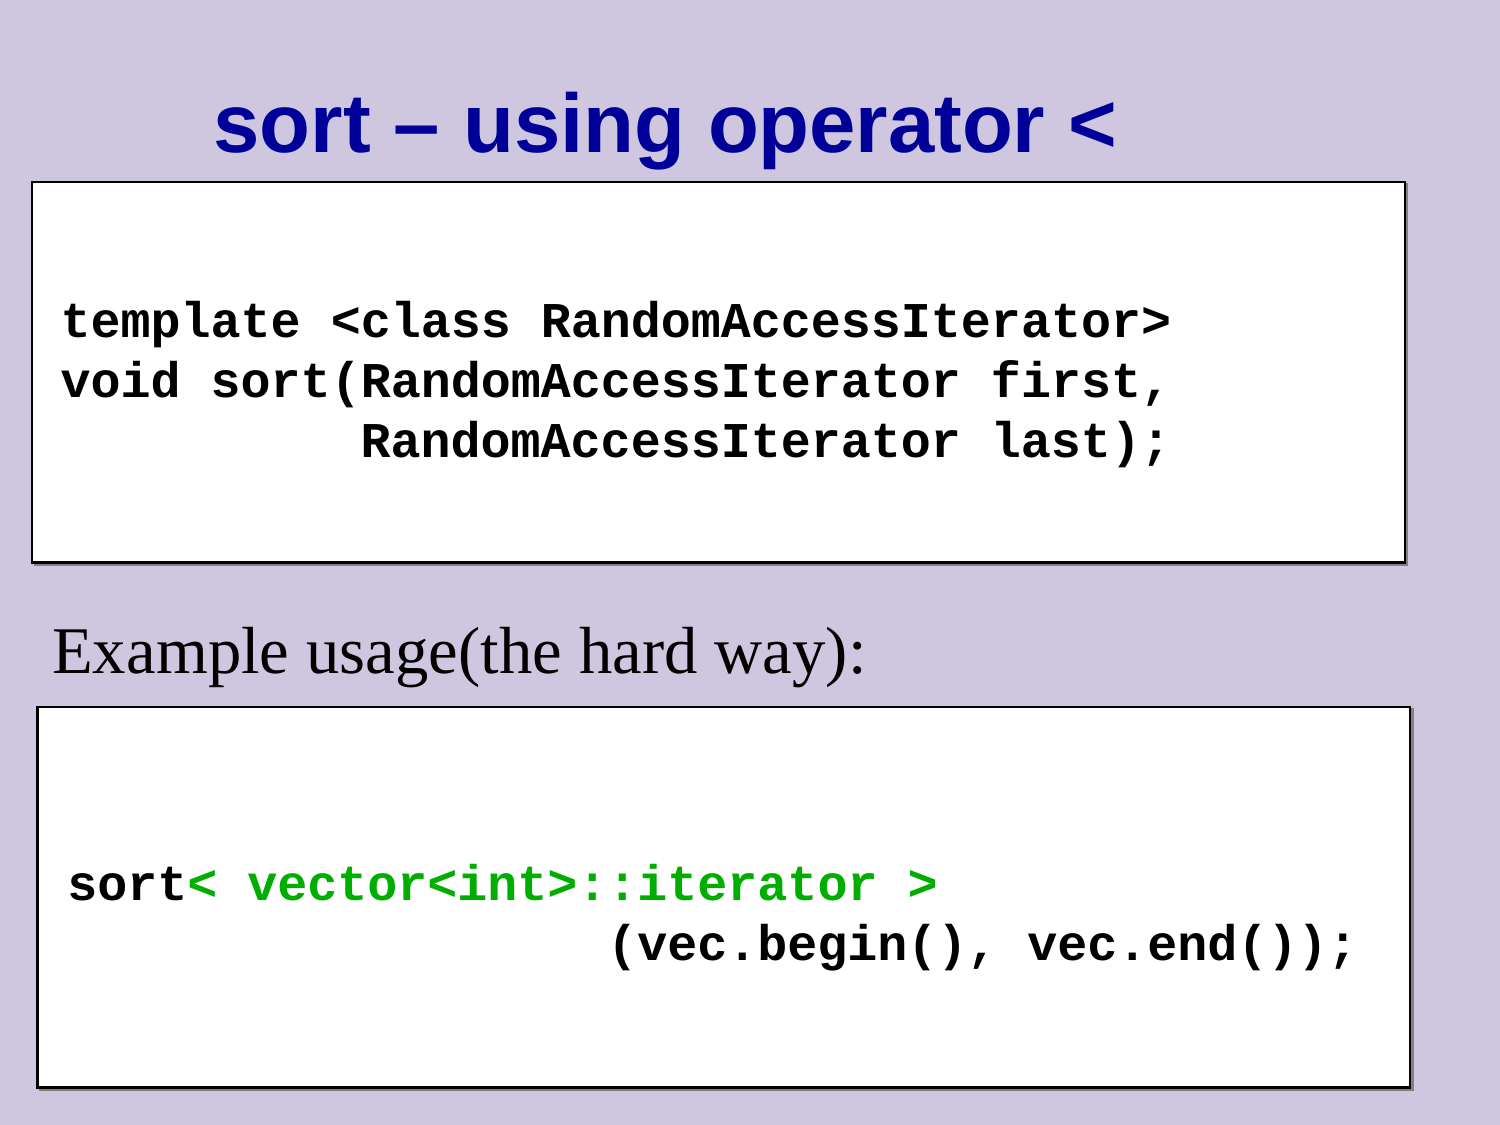

# sort – using operator <
template <class RandomAccessIterator>
void sort(RandomAccessIterator first,
 RandomAccessIterator last);
Example usage(the hard way):
sort< vector<int>::iterator >
 (vec.begin(), vec.end());